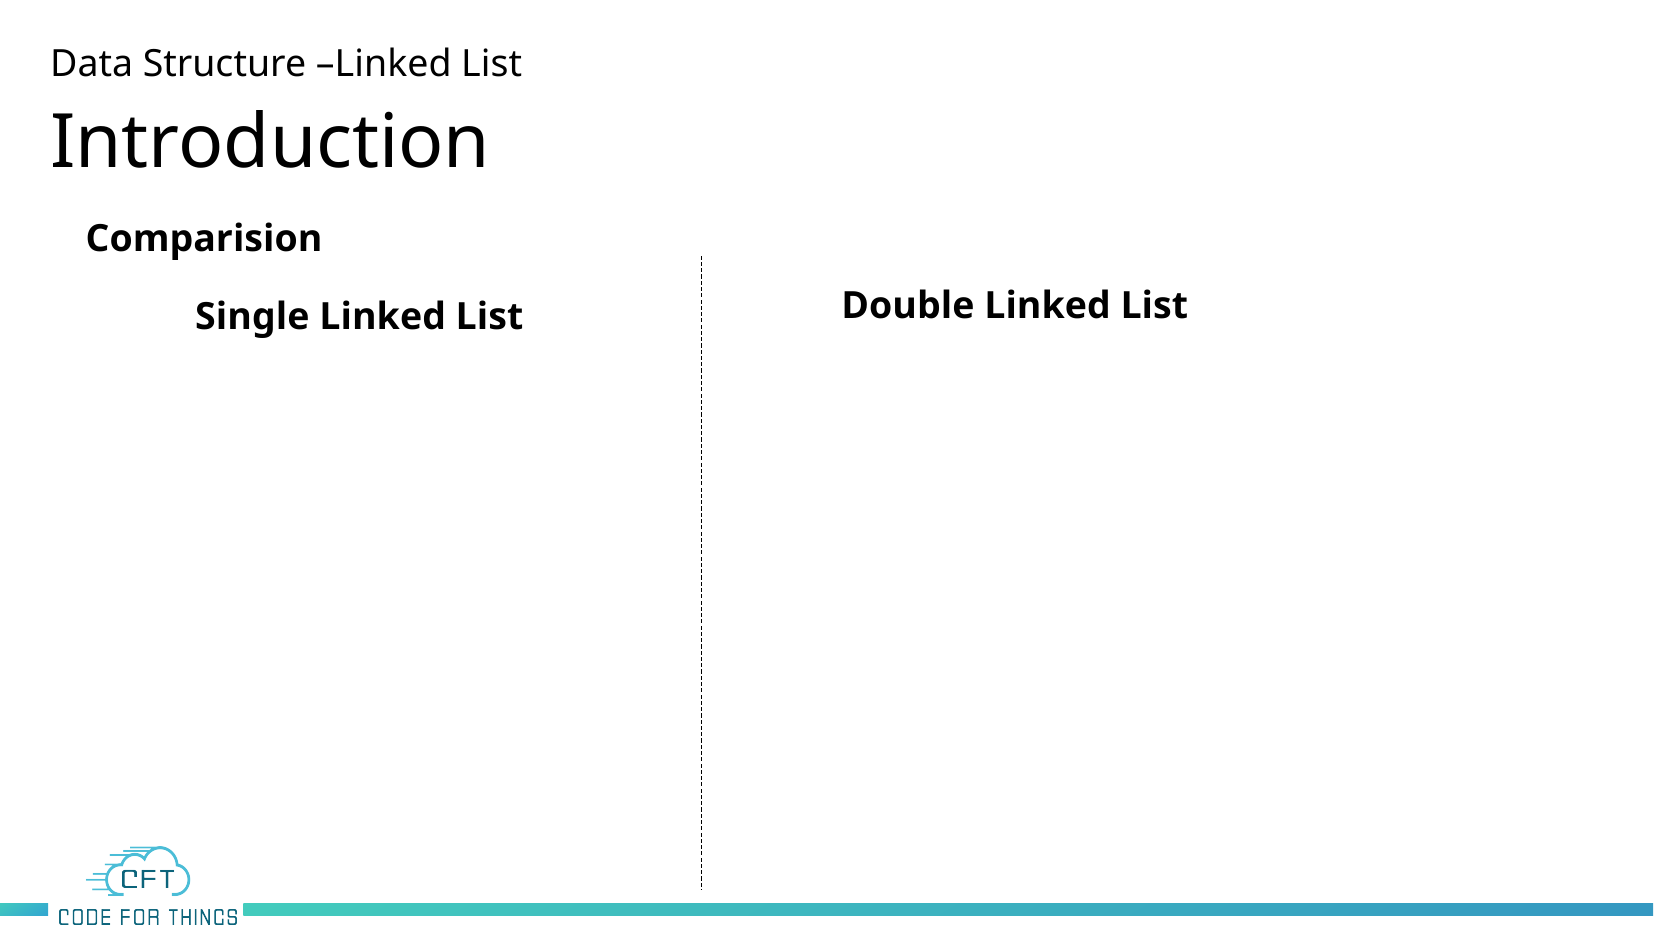

# Data Structure –Linked List Introduction
Comparision
Double Linked List
Single Linked List